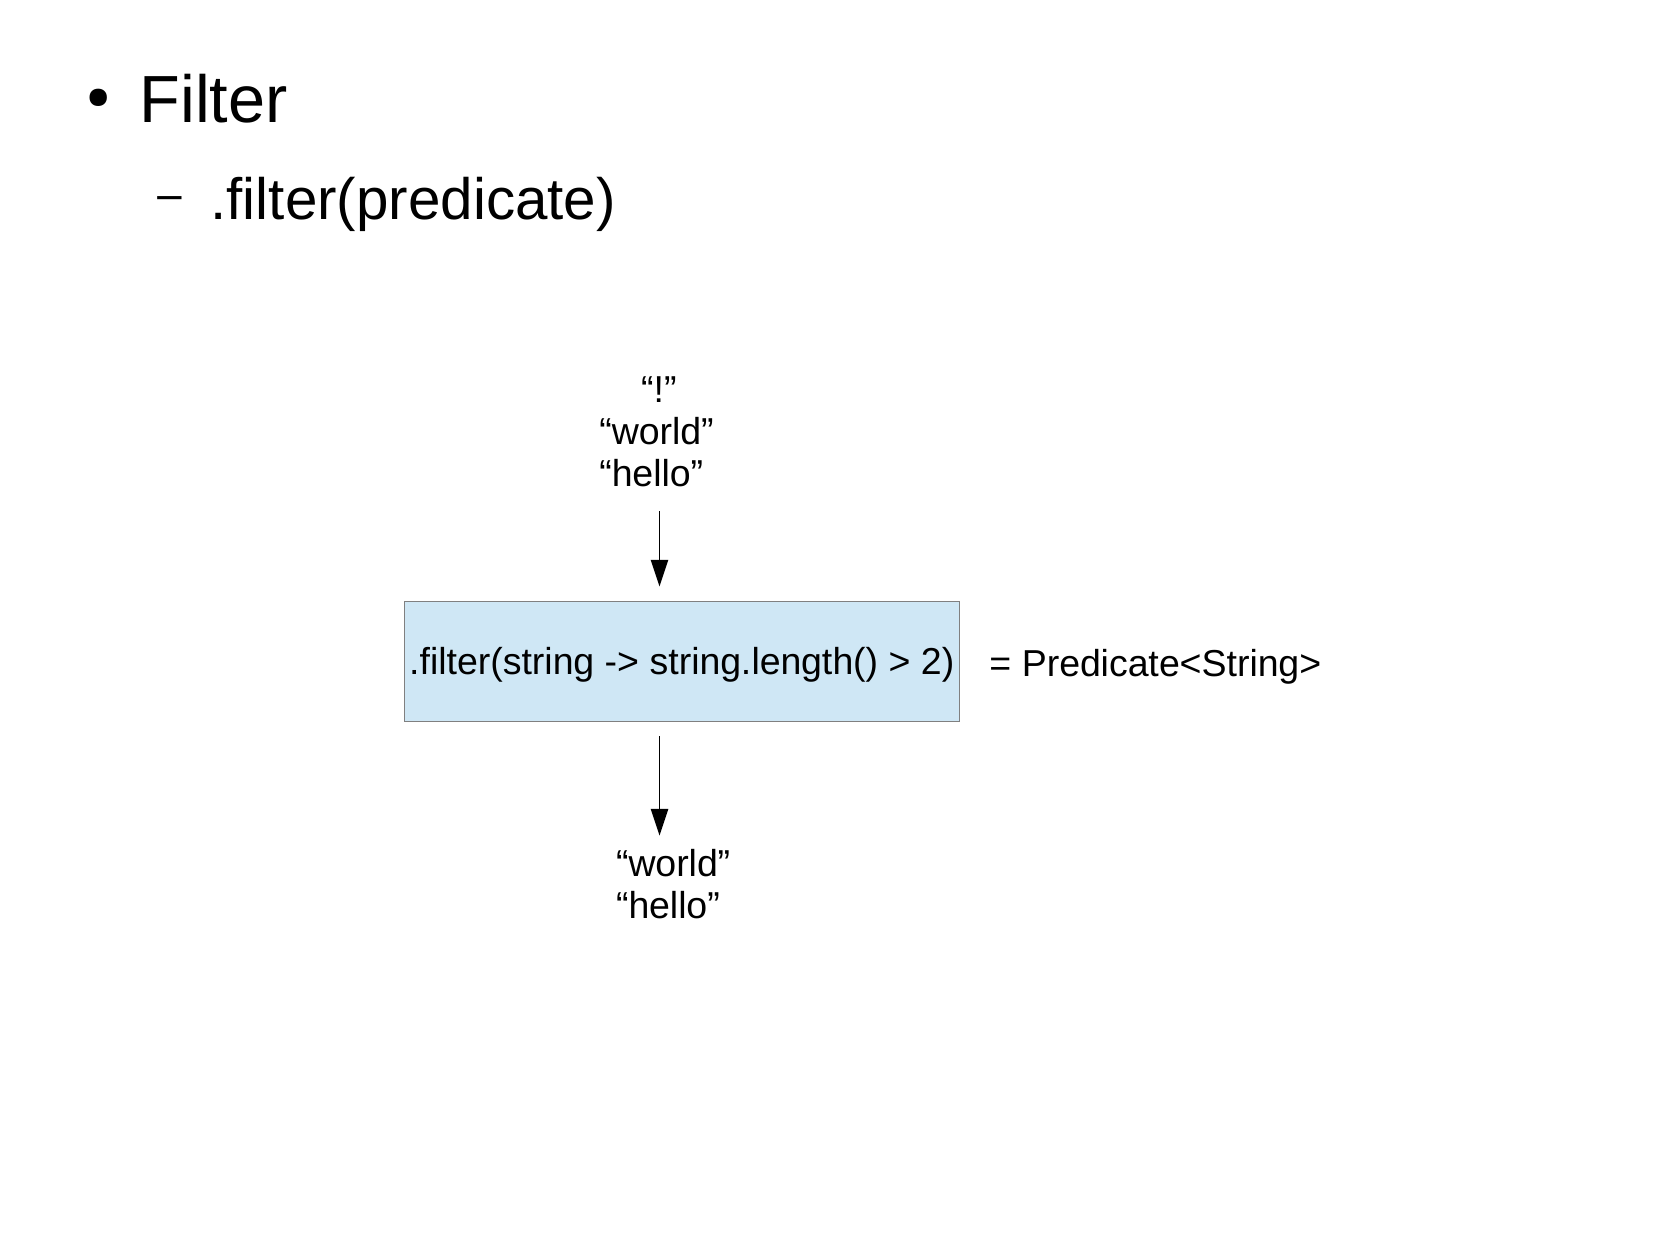

# Filter
.filter(predicate)
 “!”
“world”
“hello”
.filter(string -> string.length() > 2)
= Predicate<String>
“world”
“hello”